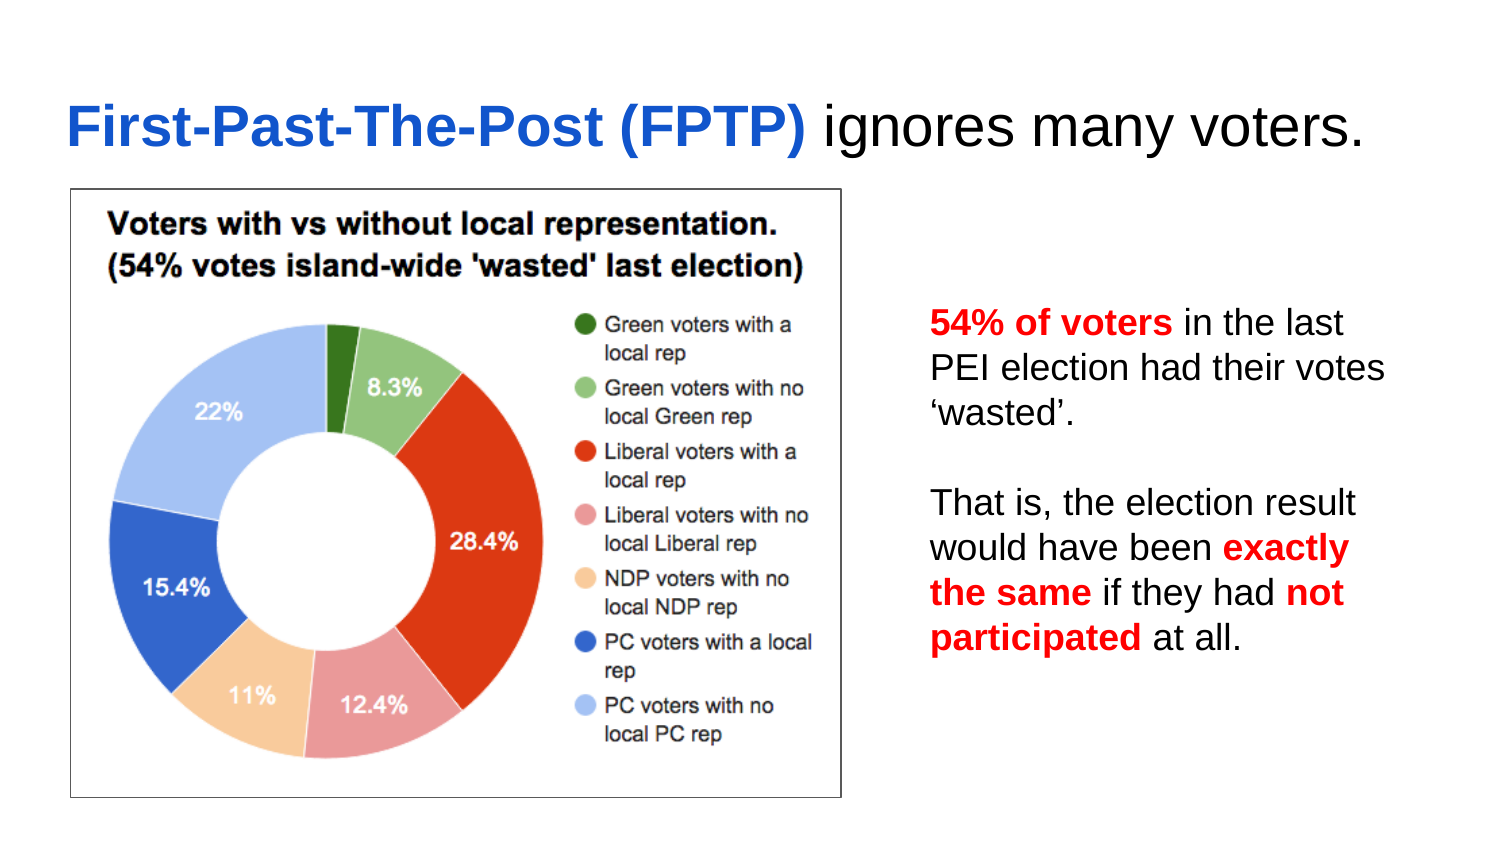

# First-Past-The-Post (FPTP) ignores many voters.
54% of voters in the last PEI election had their votes ‘wasted’.
That is, the election result would have been exactly the same if they had not participated at all.